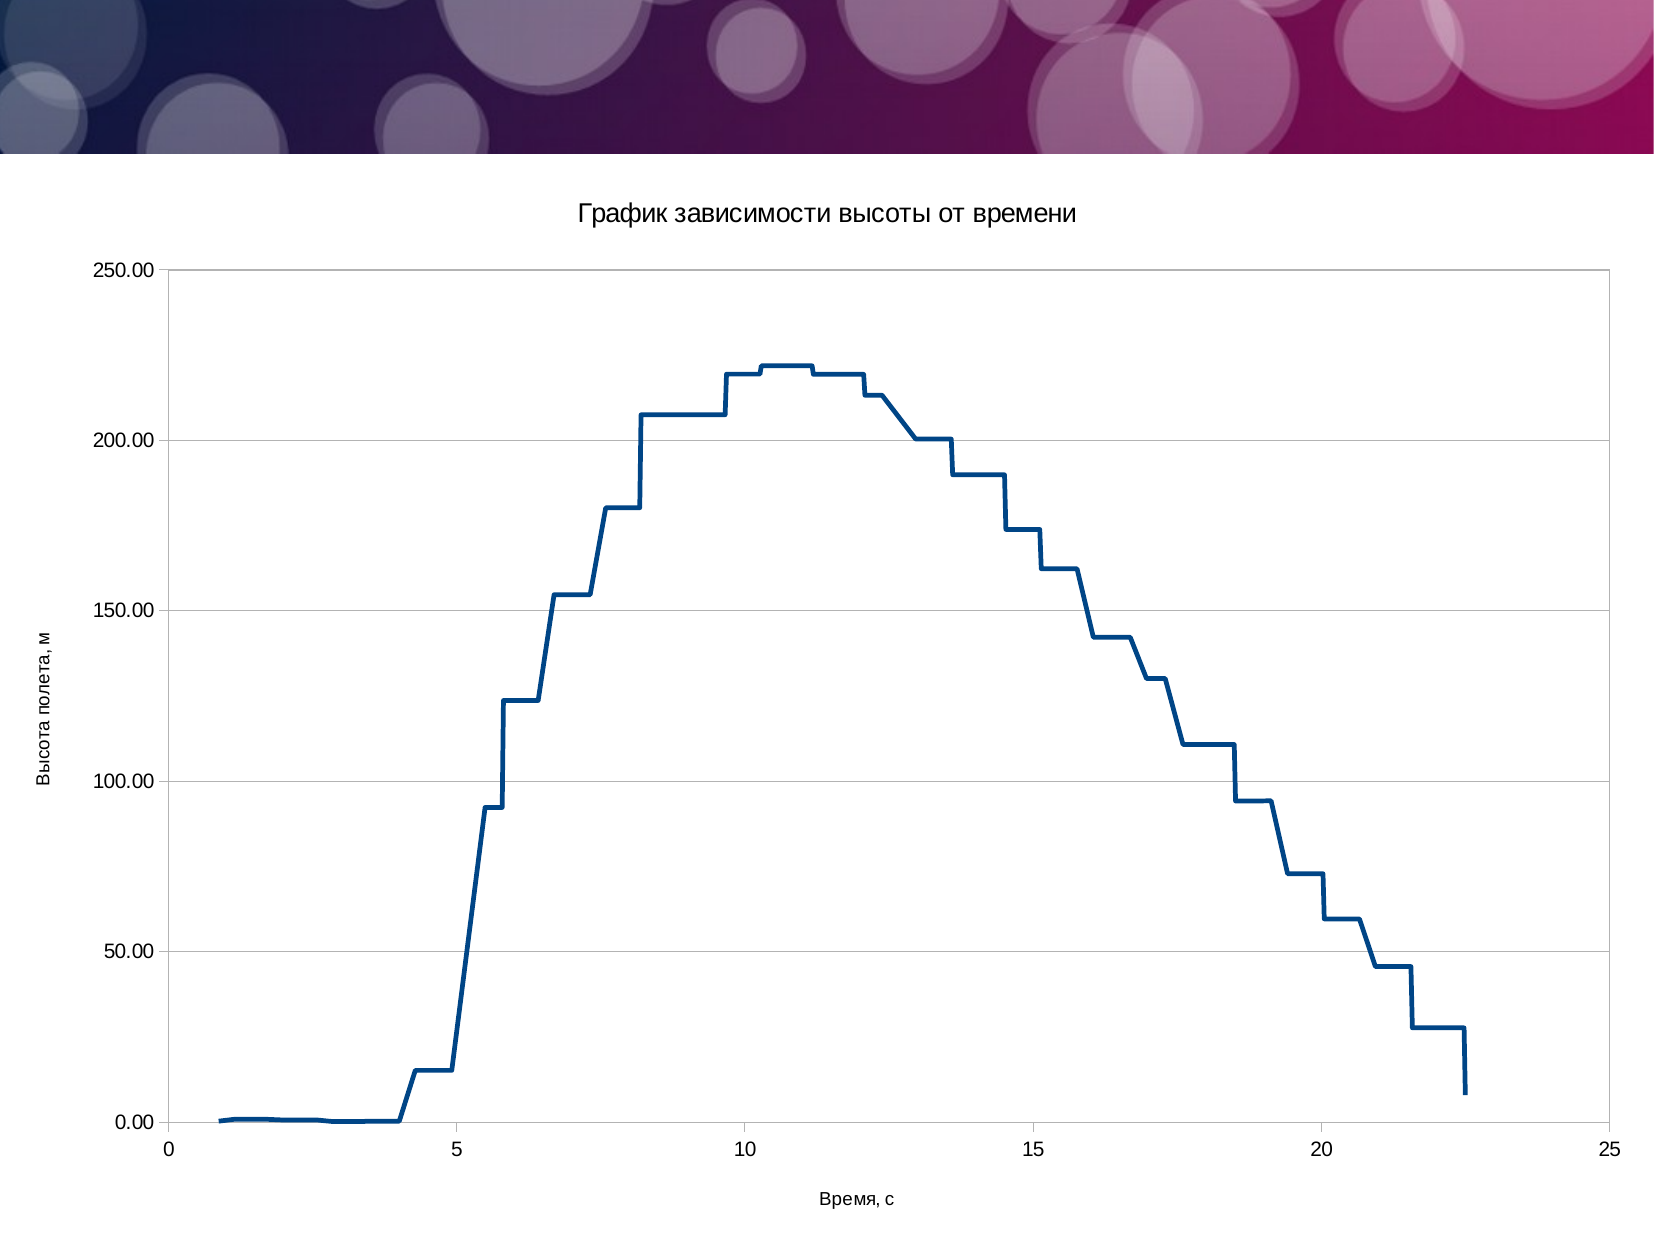

#
### Chart: График зависимости высоты от времени
| Category | Столбец N |
|---|---|